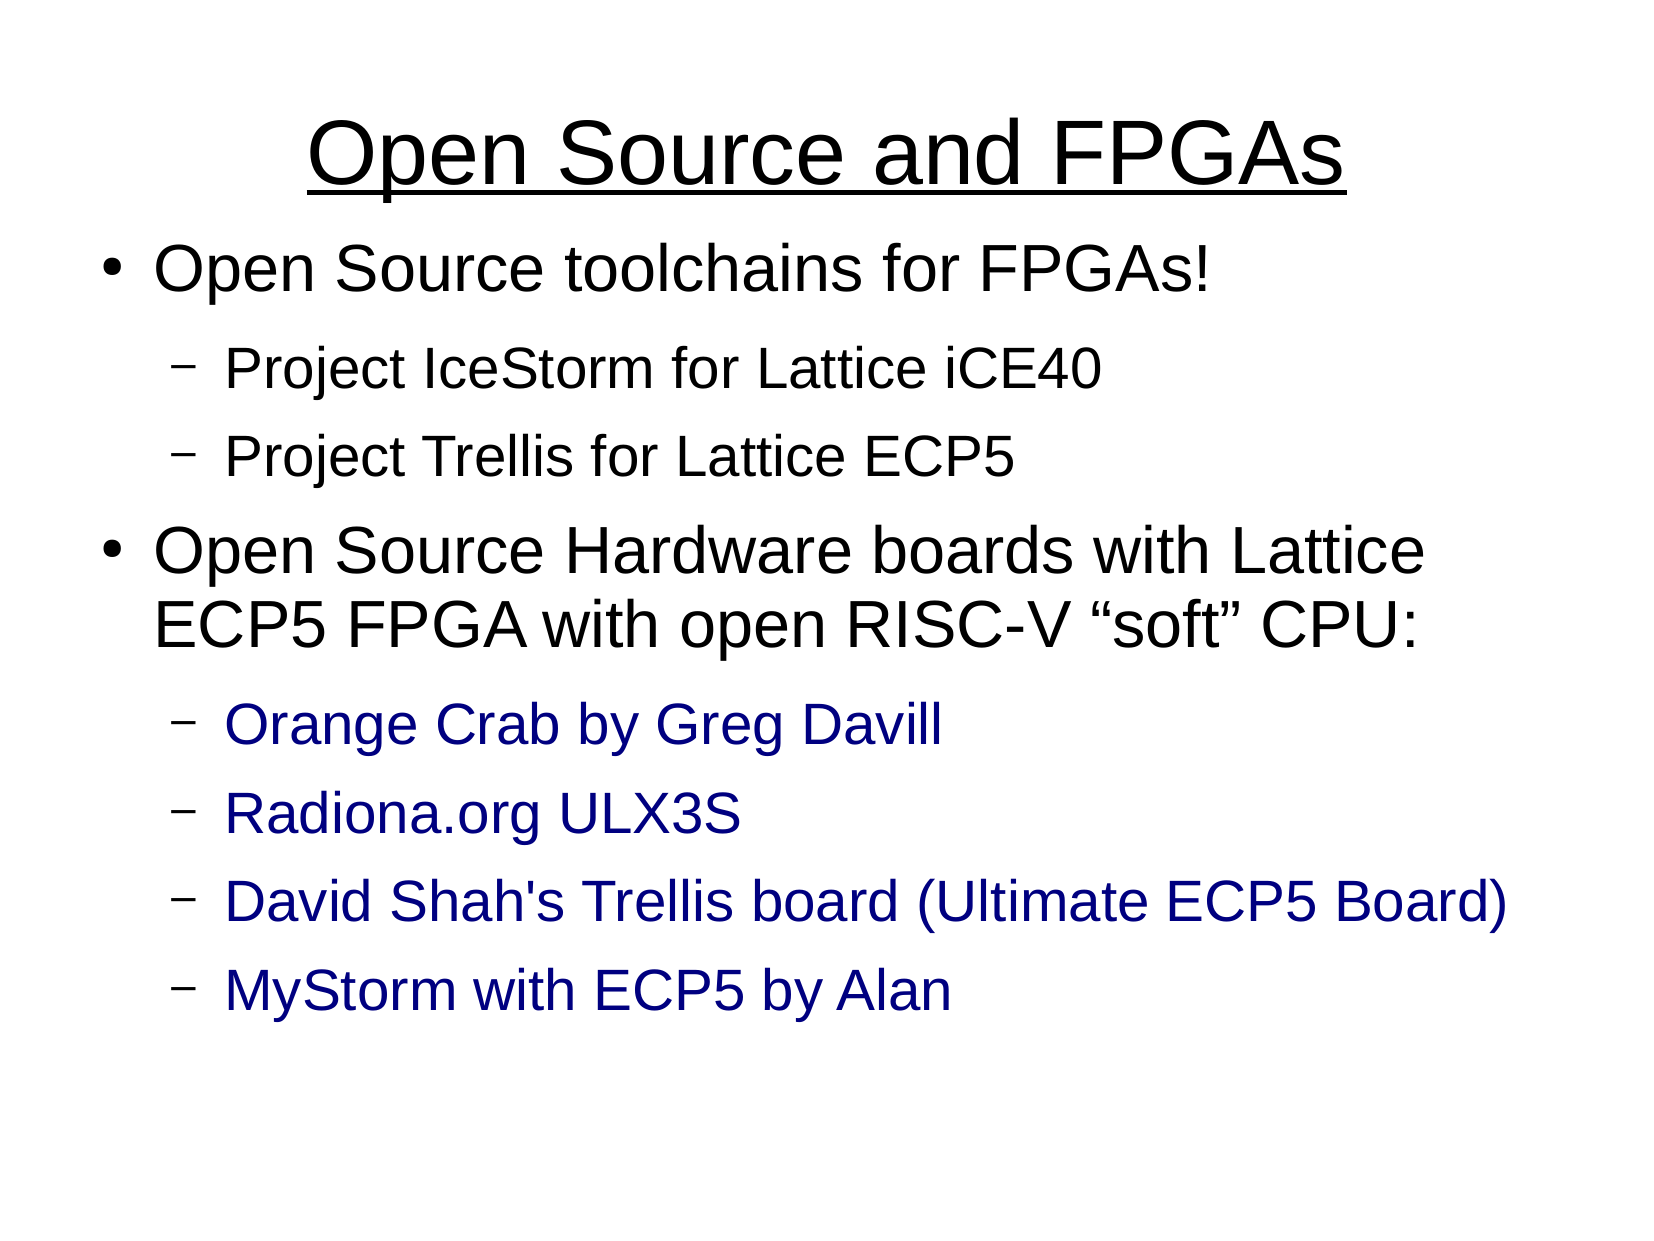

Open Source and FPGAs
# Open Source toolchains for FPGAs!
Project IceStorm for Lattice iCE40
Project Trellis for Lattice ECP5
Open Source Hardware boards with Lattice ECP5 FPGA with open RISC-V “soft” CPU:
Orange Crab by Greg Davill
Radiona.org ULX3S
David Shah's Trellis board (Ultimate ECP5 Board)
MyStorm with ECP5 by Alan